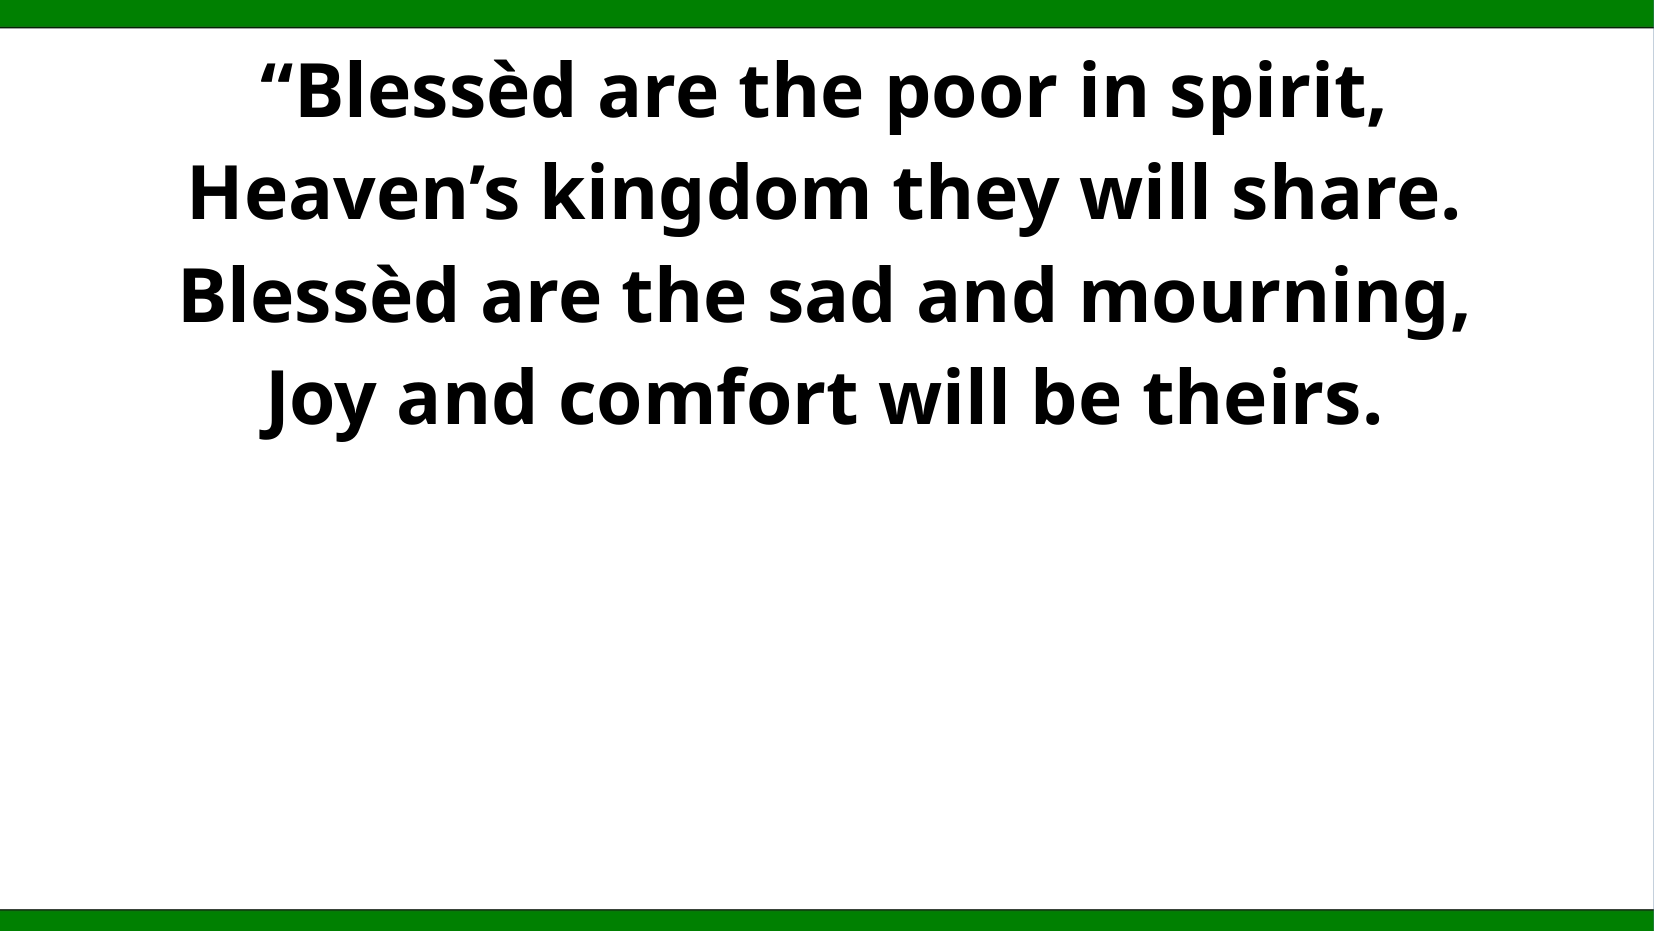

“Blessèd are the poor in spirit,
Heaven’s kingdom they will share.
Blessèd are the sad and mourning,
Joy and comfort will be theirs.